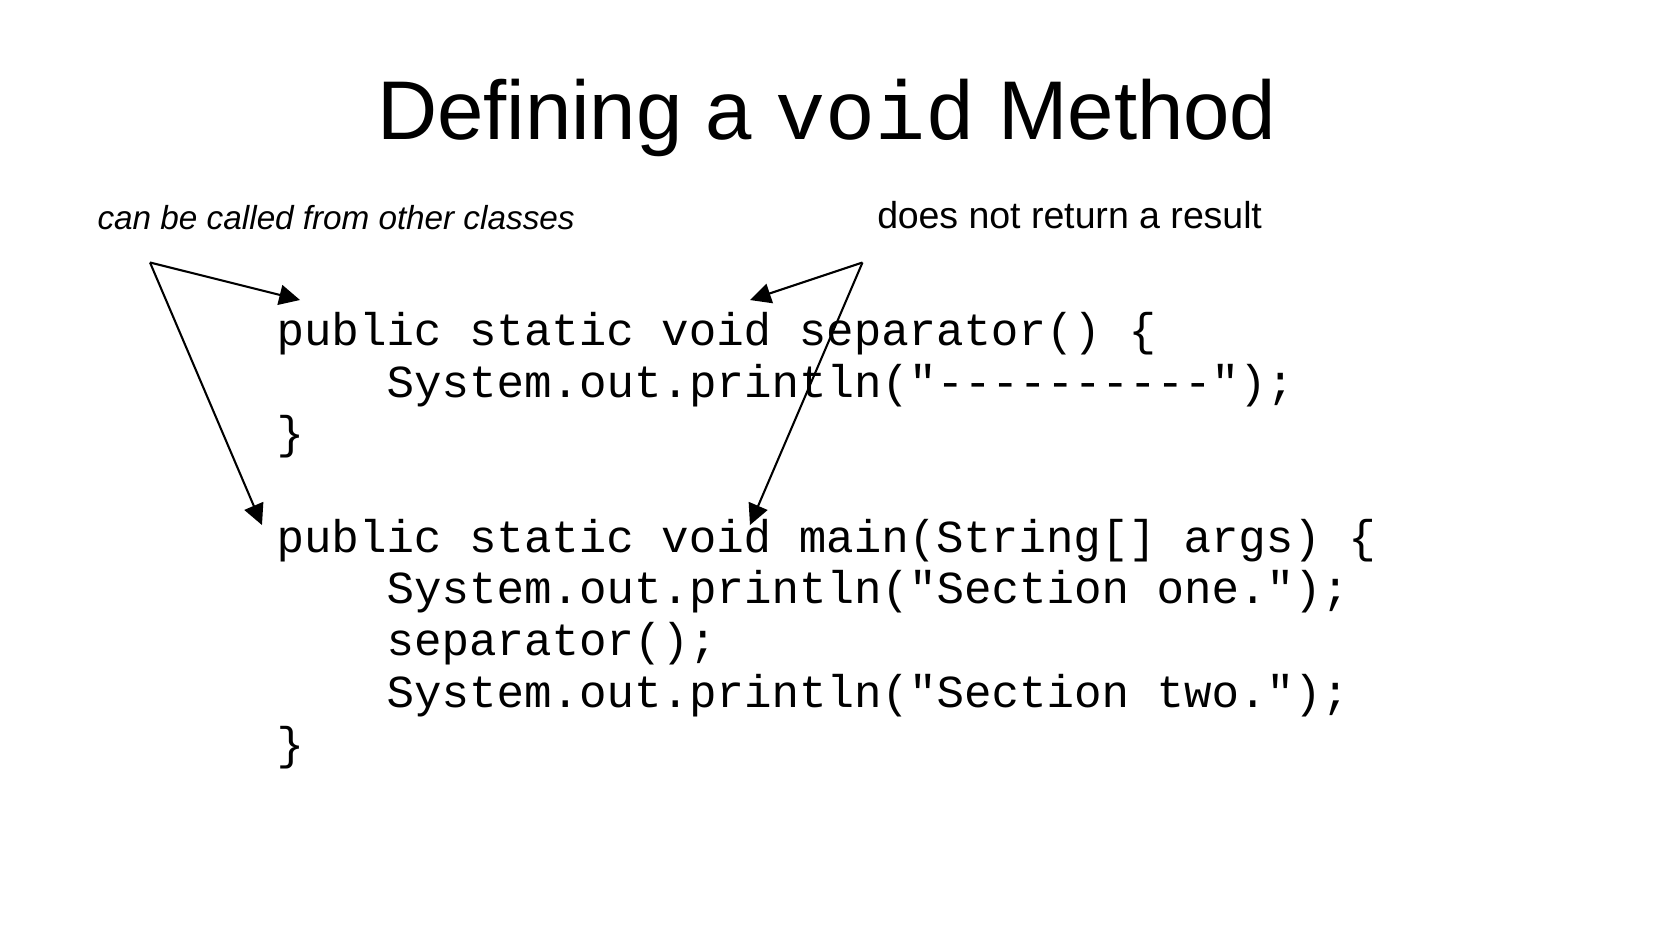

# Defining a void Method
does not return a result
can be called from other classes
public static void separator() {
 System.out.println("----------");
}
public static void main(String[] args) {
 System.out.println("Section one.");
 separator();
 System.out.println("Section two.");
}